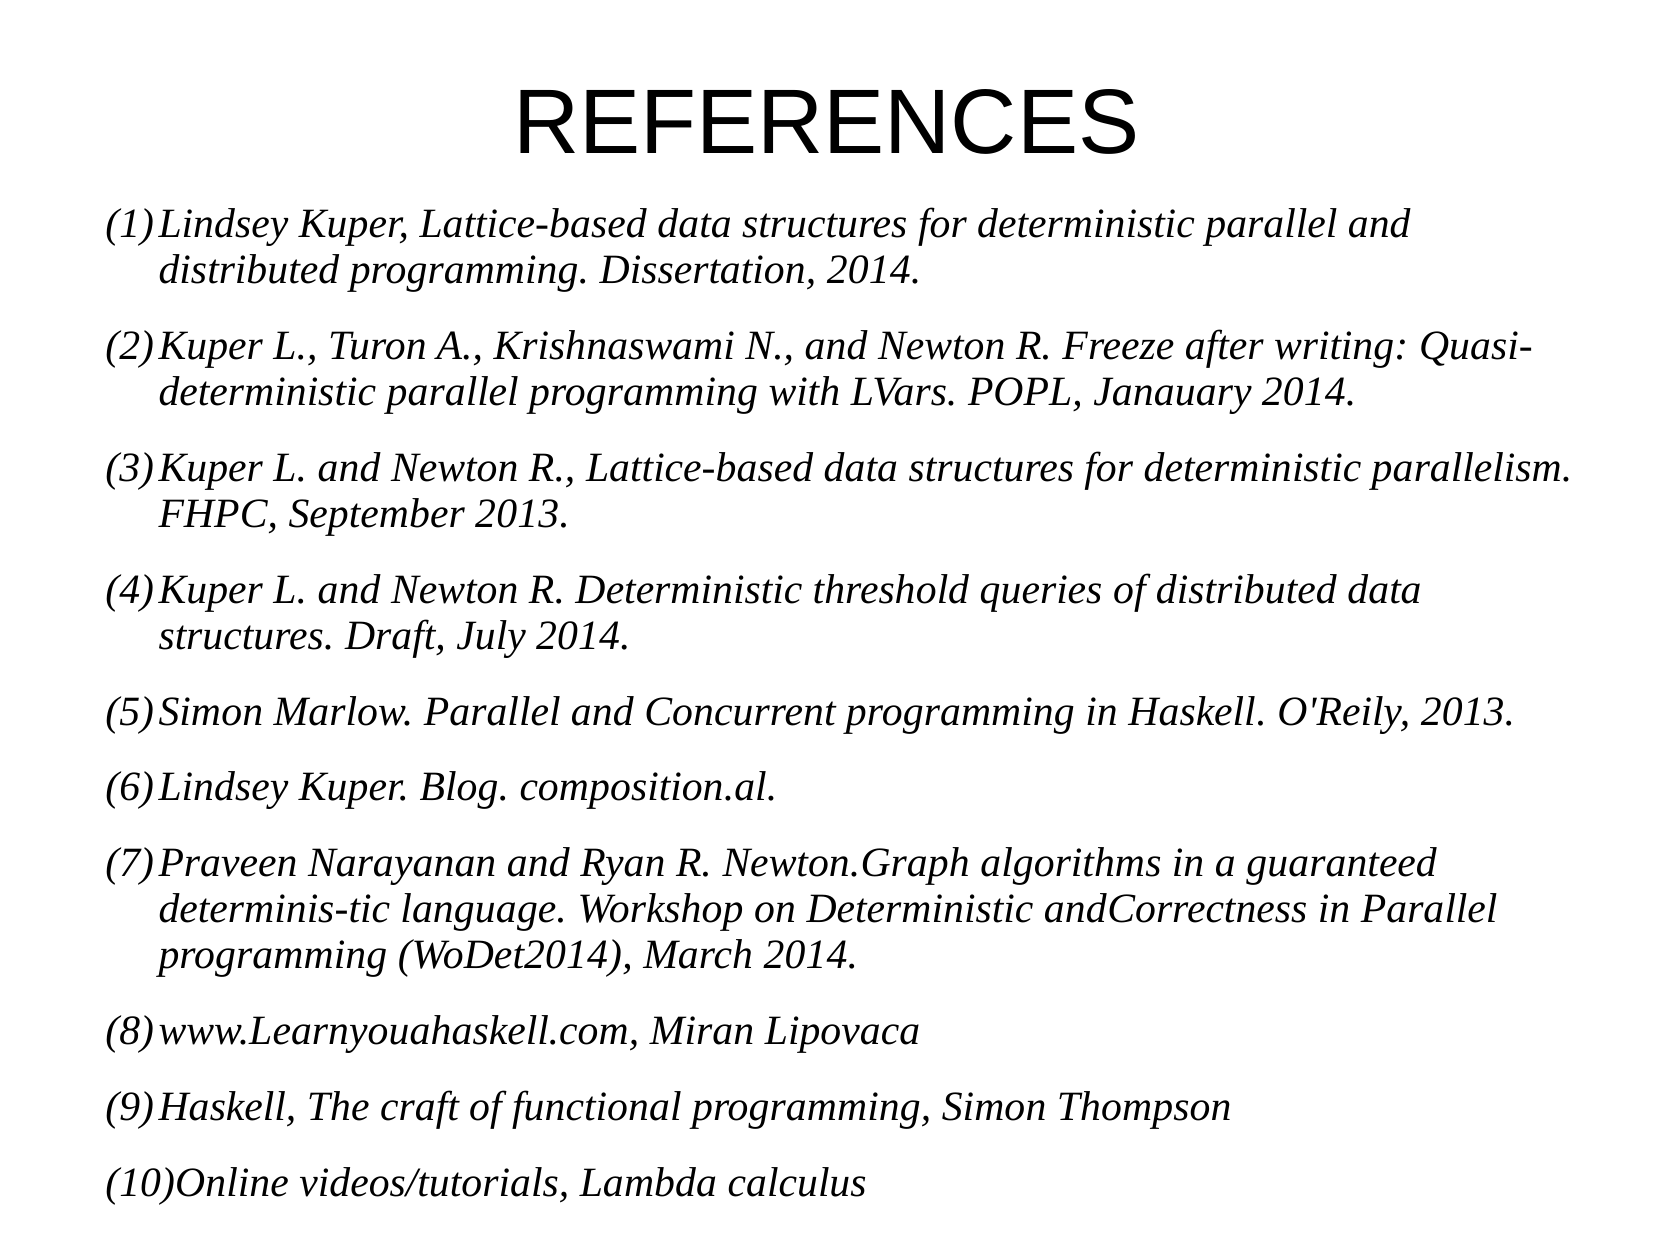

# REFERENCES
Lindsey Kuper, Lattice-based data structures for deterministic parallel and distributed programming. Dissertation, 2014.
Kuper L., Turon A., Krishnaswami N., and Newton R. Freeze after writing: Quasi-deterministic parallel programming with LVars. POPL, Janauary 2014.
Kuper L. and Newton R., Lattice-based data structures for deterministic parallelism. FHPC, September 2013.
Kuper L. and Newton R. Deterministic threshold queries of distributed data structures. Draft, July 2014.
Simon Marlow. Parallel and Concurrent programming in Haskell. O'Reily, 2013.
Lindsey Kuper. Blog. composition.al.
Praveen Narayanan and Ryan R. Newton.Graph algorithms in a guaranteed determinis-tic language. Workshop on Deterministic andCorrectness in Parallel programming (WoDet2014), March 2014.
www.Learnyouahaskell.com, Miran Lipovaca
Haskell, The craft of functional programming, Simon Thompson
Online videos/tutorials, Lambda calculus